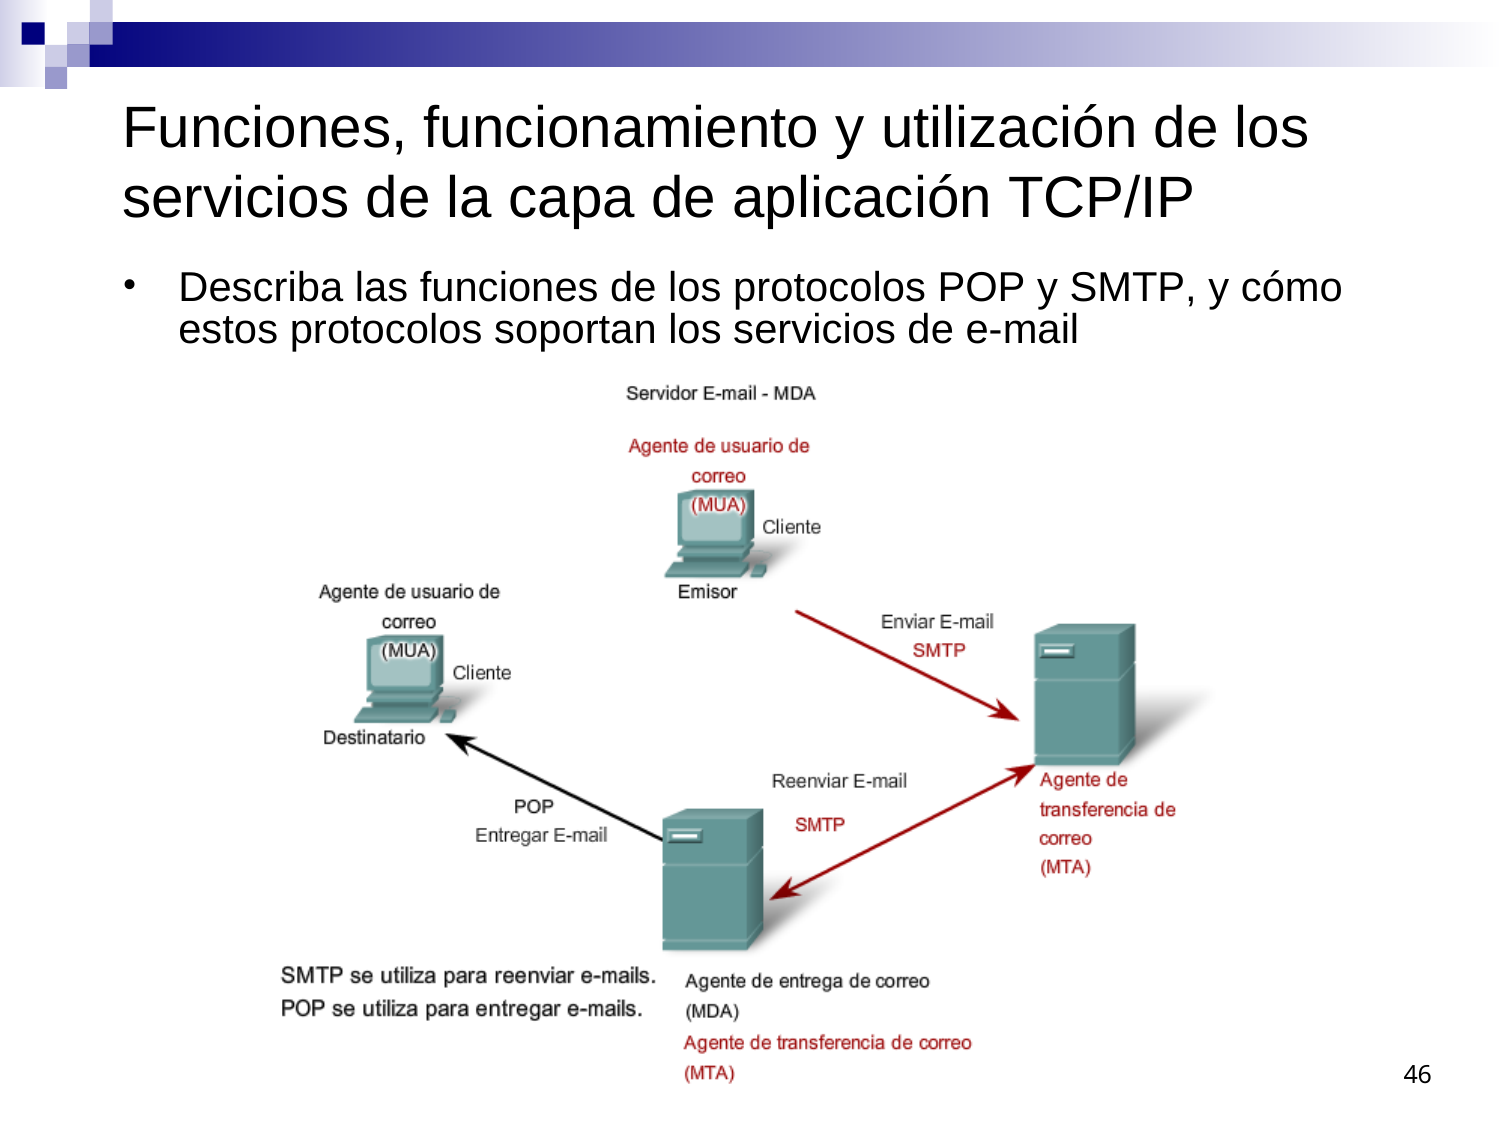

Funciones, funcionamiento y utilización de los servicios de la capa de aplicación TCP/IP
Describa las funciones de los protocolos POP y SMTP, y cómo estos protocolos soportan los servicios de e-mail